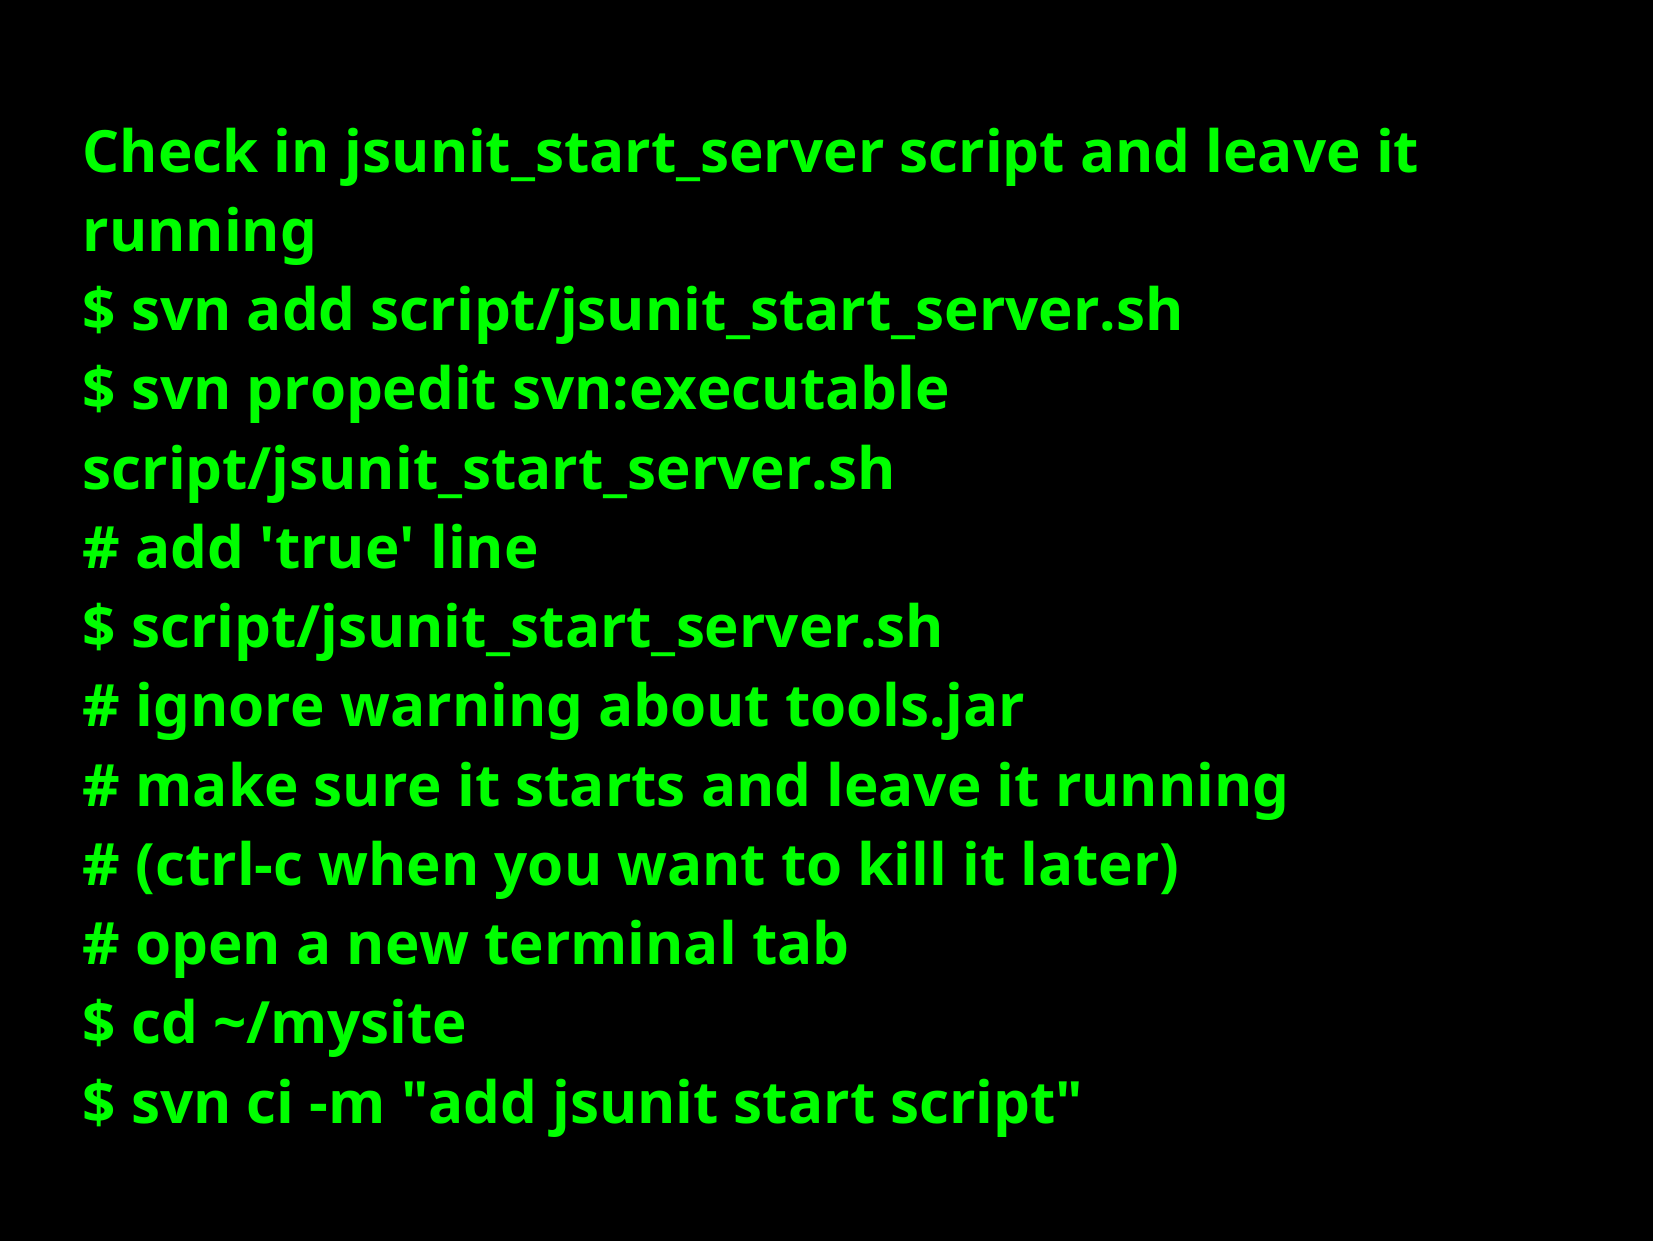

# Check in jsunit_start_server script and leave it running $ svn add script/jsunit_start_server.sh $ svn propedit svn:executable script/jsunit_start_server.sh # add 'true' line $ script/jsunit_start_server.sh # ignore warning about tools.jar # make sure it starts and leave it running # (ctrl-c when you want to kill it later) # open a new terminal tab $ cd ~/mysite $ svn ci -m "add jsunit start script"